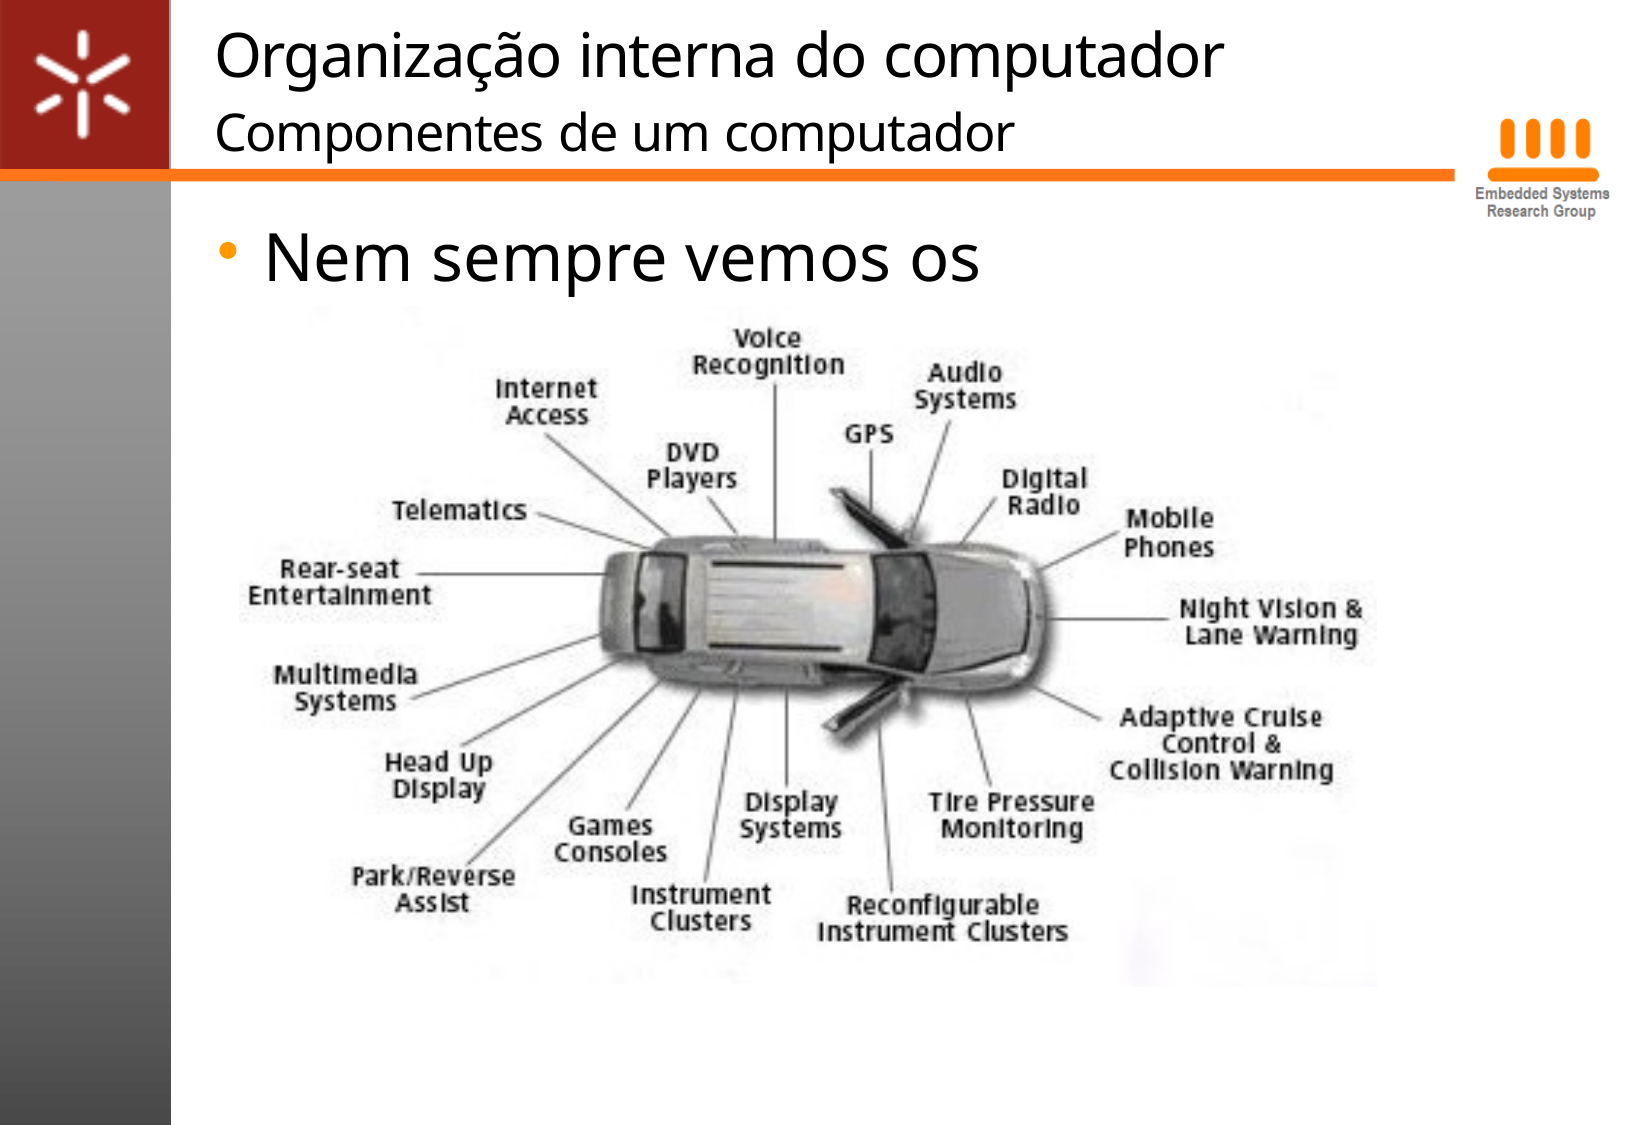

# Organização interna do computador Componentes de um computador
Nem sempre vemos os computadores